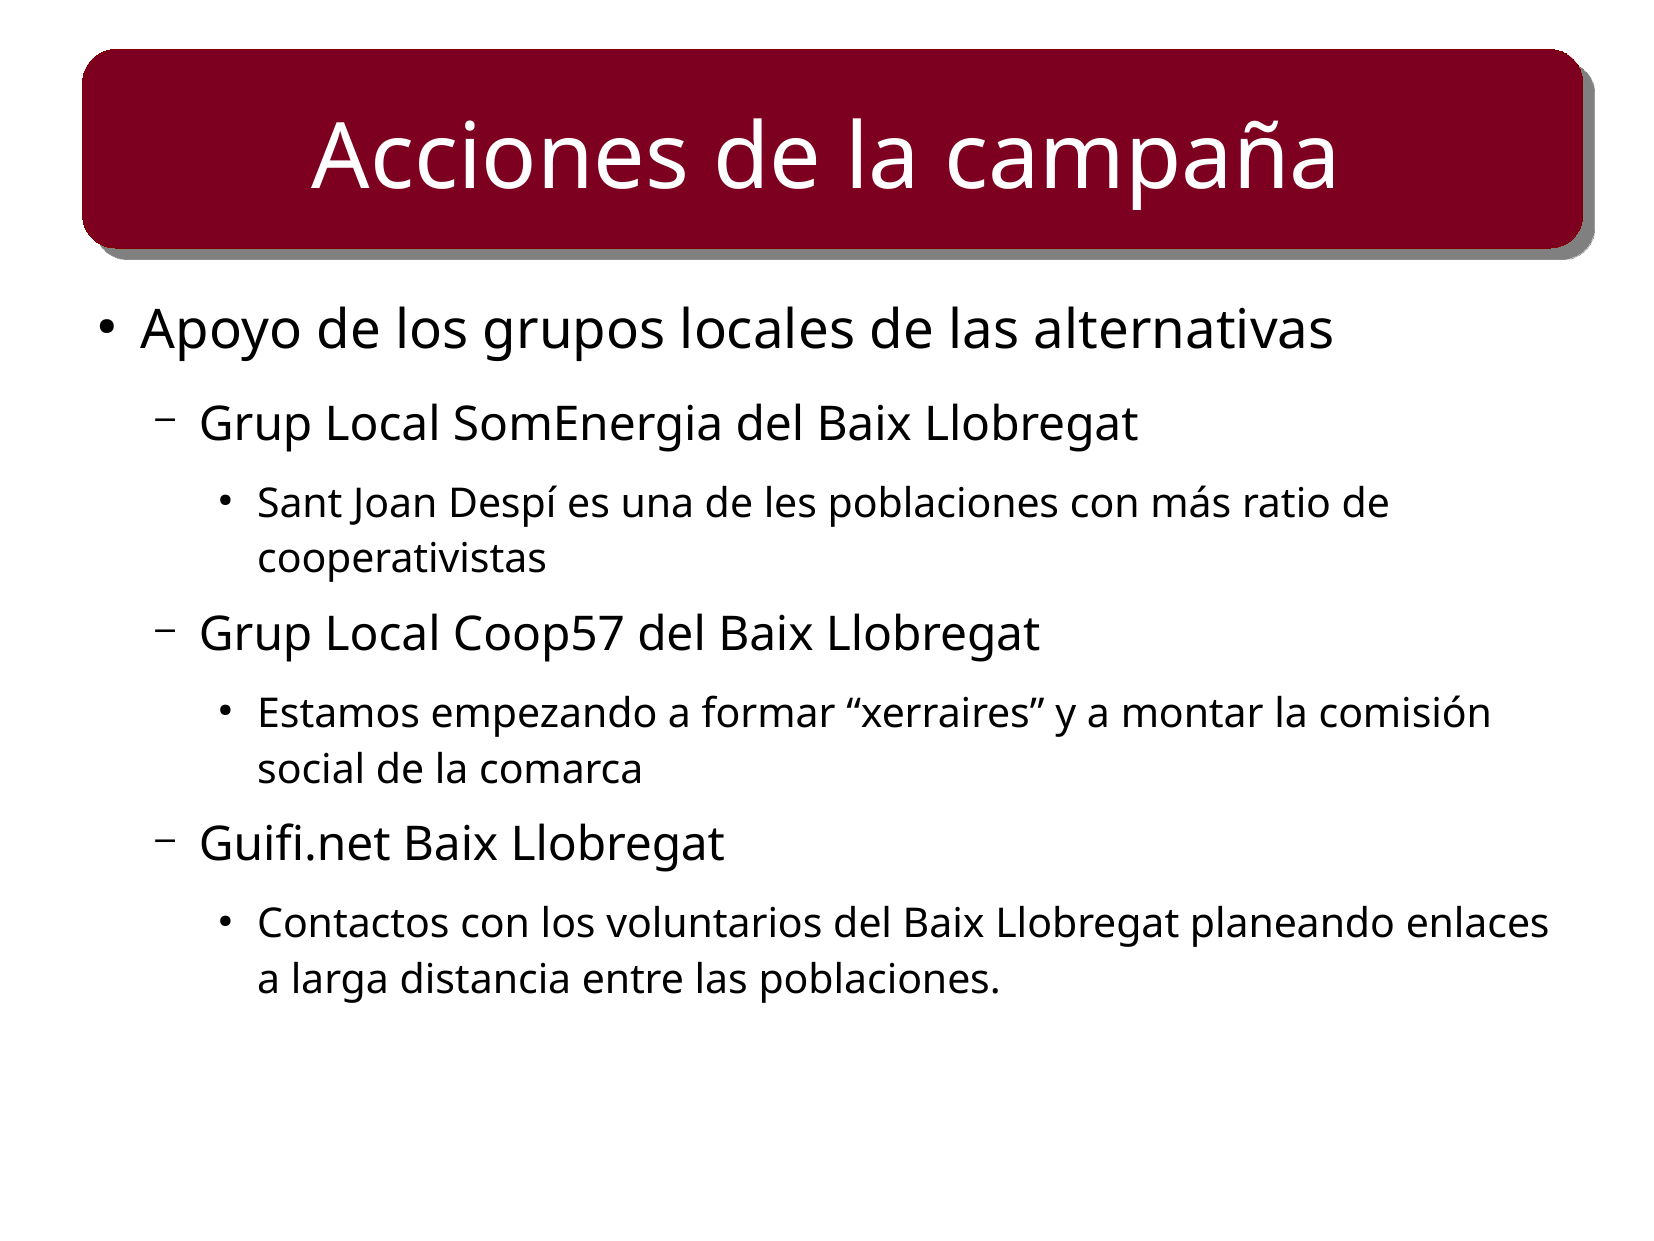

# Acciones de la campaña
Apoyo de los grupos locales de las alternativas
Grup Local SomEnergia del Baix Llobregat
Sant Joan Despí es una de les poblaciones con más ratio de cooperativistas
Grup Local Coop57 del Baix Llobregat
Estamos empezando a formar “xerraires” y a montar la comisión social de la comarca
Guifi.net Baix Llobregat
Contactos con los voluntarios del Baix Llobregat planeando enlaces a larga distancia entre las poblaciones.